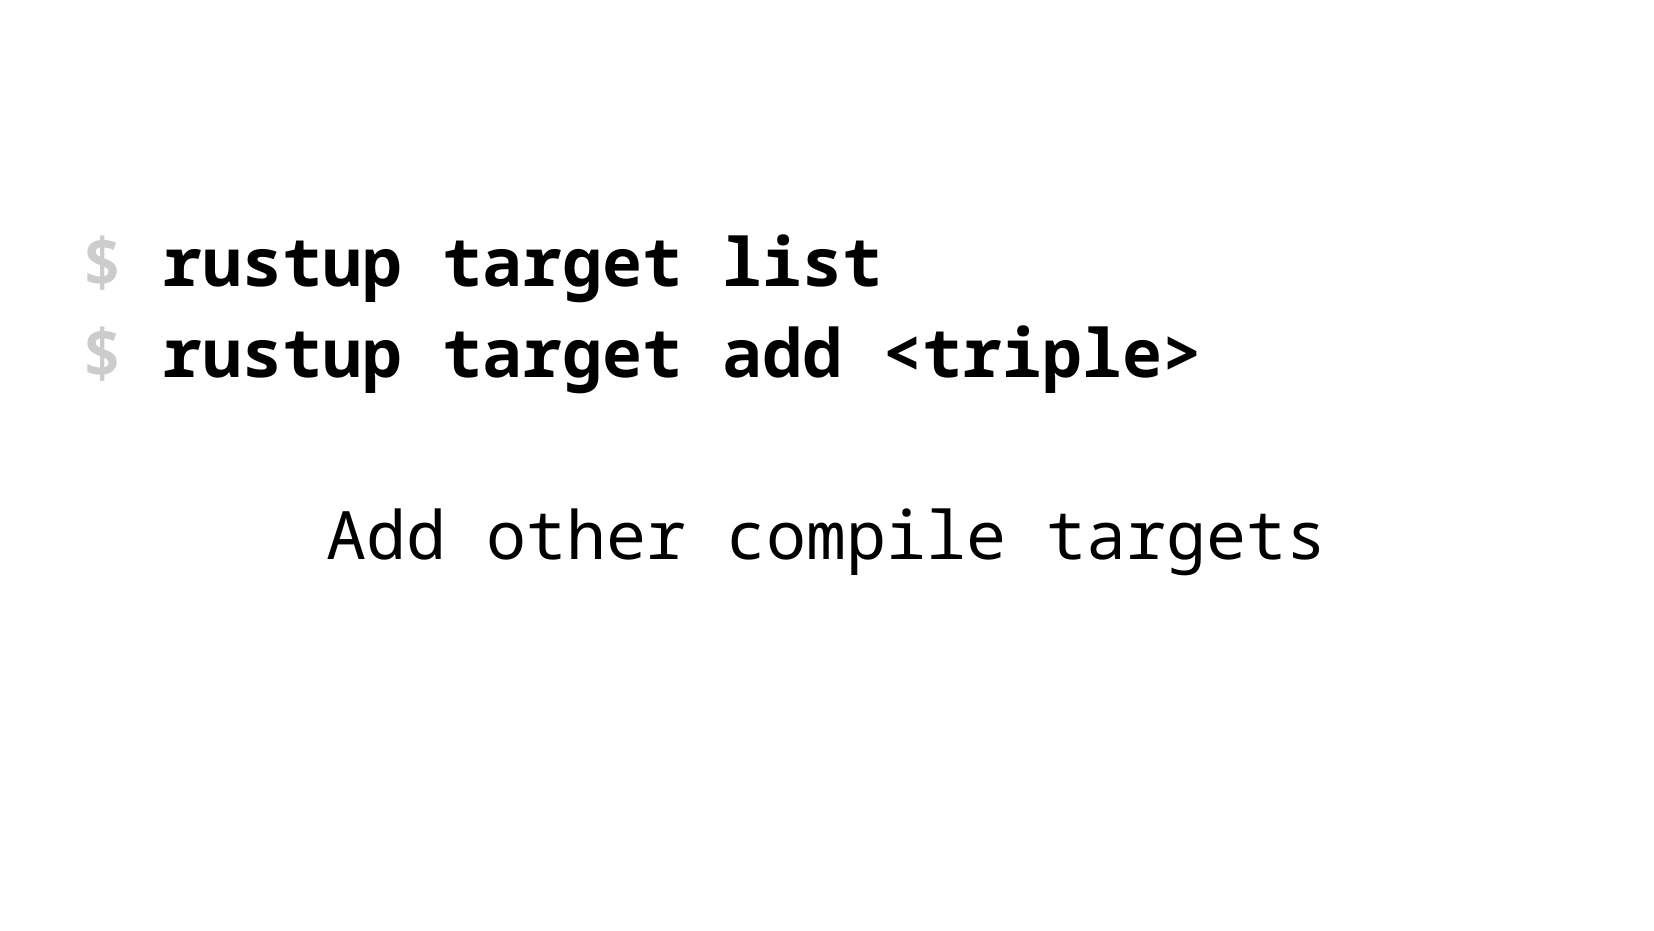

# $ rustup target list
$ rustup target add <triple>
Add other compile targets